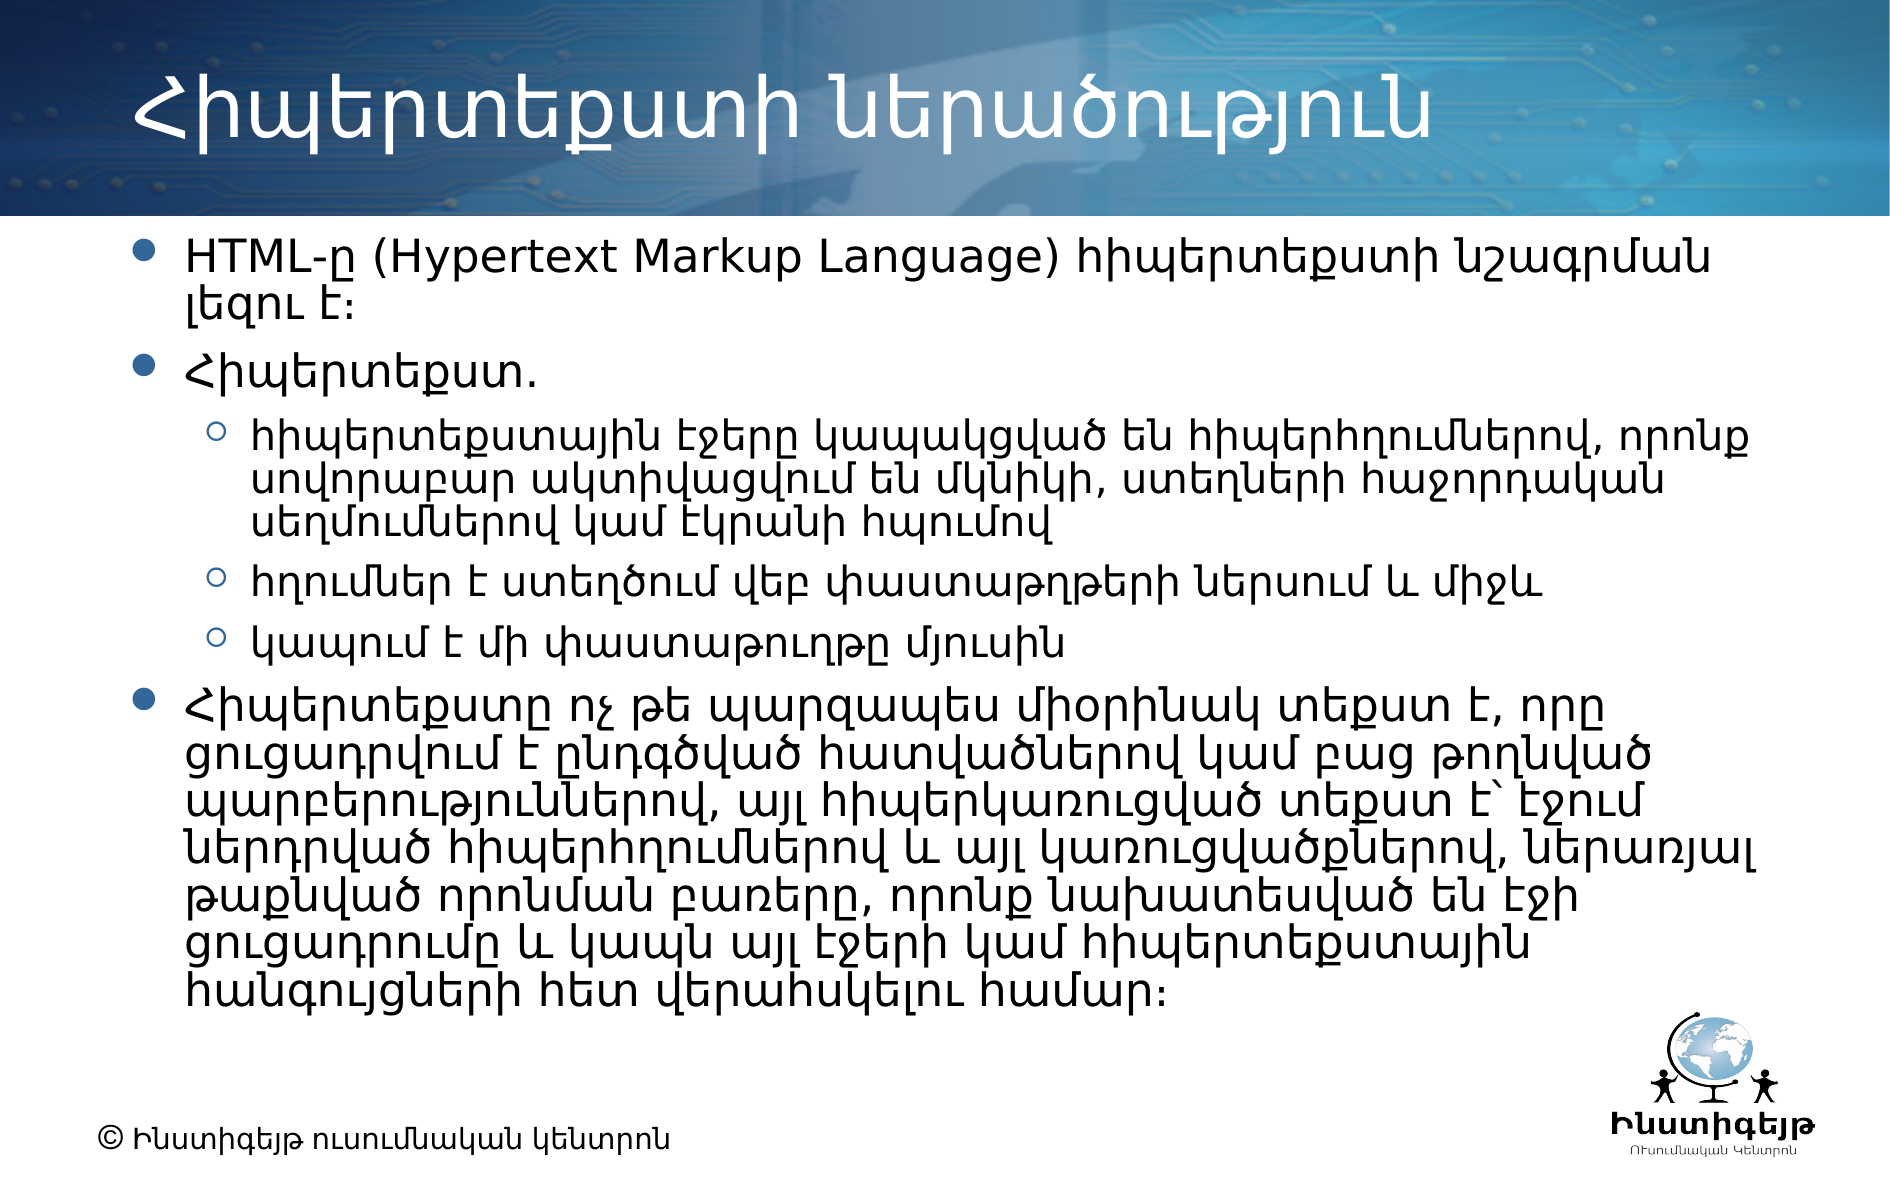

Հիպերտեքստի ներածություն
# HTML-ը (Hypertext Markup Language) հիպերտեքստի նշագրման լեզու է։
Հիպերտեքստ․
հիպերտեքստային էջերը կապակցված են հիպերհղումներով, որոնք սովորաբար ակտիվացվում են մկնիկի, ստեղների հաջորդական սեղմումներով կամ էկրանի հպումով
հղումներ է ստեղծում վեբ փաստաթղթերի ներսում և միջև
կապում է մի փաստաթուղթը մյուսին
Հիպերտեքստը ոչ թե պարզապես միօրինակ տեքստ է, որը ցուցադրվում է ընդգծված հատվածներով կամ բաց թողնված պարբերություններով, այլ հիպերկառուցված տեքստ է՝ էջում ներդրված հիպերհղումներով և այլ կառուցվածքներով, ներառյալ թաքնված որոնման բառերը, որոնք նախատեսված են էջի ցուցադրումը և կապն այլ էջերի կամ հիպերտեքստային հանգույցների հետ վերահսկելու համար։